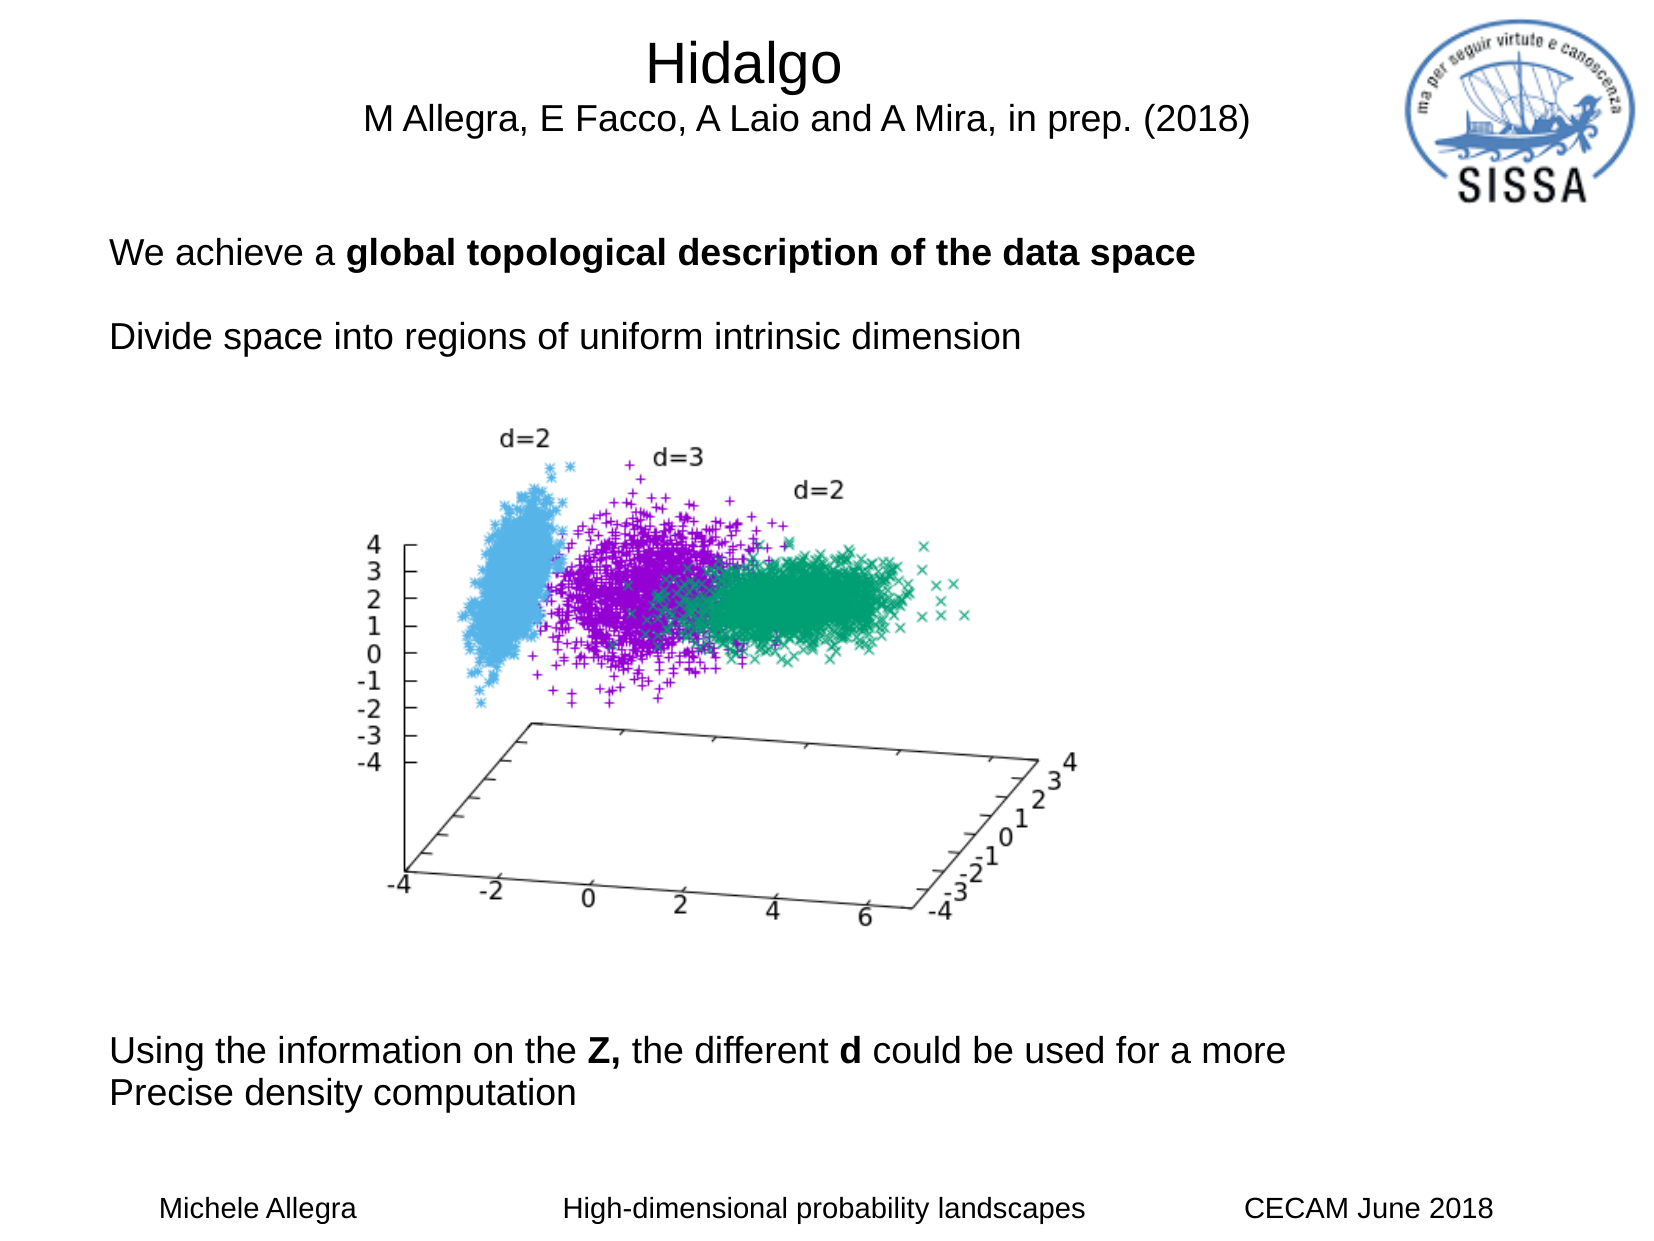

# Hidalgo
M Allegra, E Facco, A Laio and A Mira, in prep. (2018)
We achieve a global topological description of the data space
Divide space into regions of uniform intrinsic dimension
Using the information on the Z, the different d could be used for a more
Precise density computation
Michele Allegra High-dimensional probability landscapes CECAM June 2018